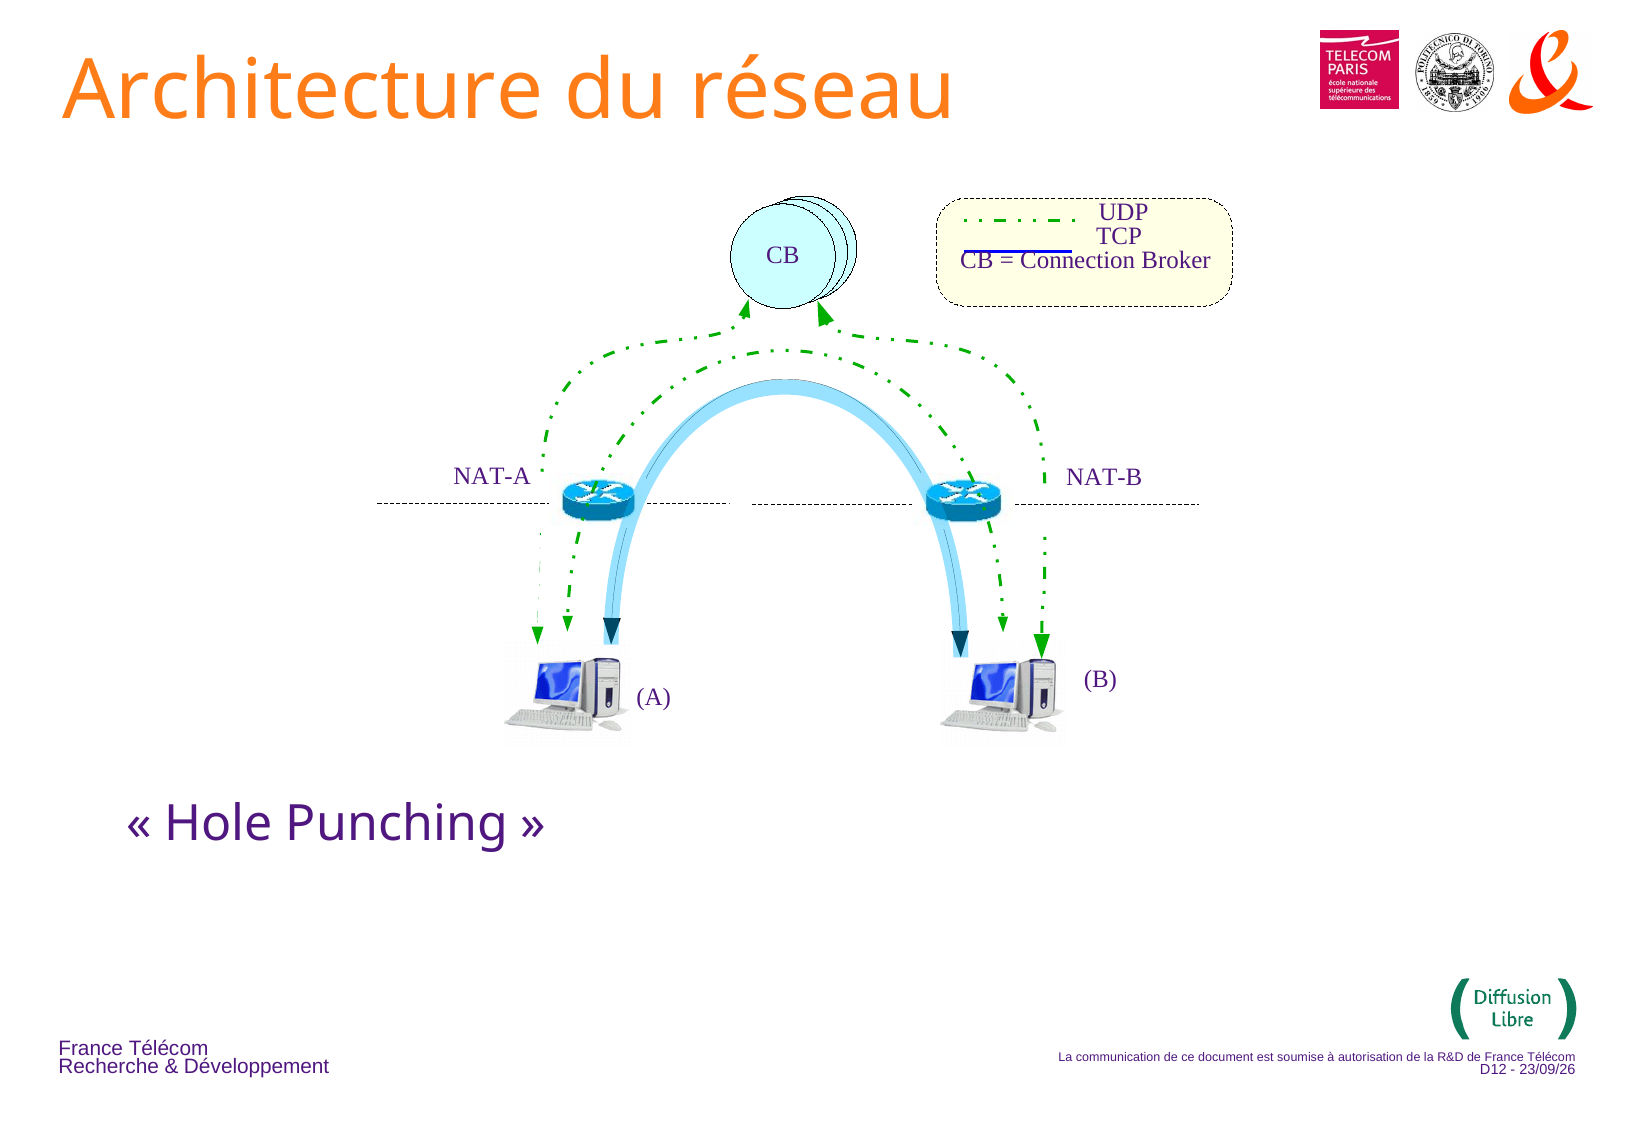

# Architecture du réseau
UDP
TCP
CB = Connection Broker
CB
NAT-A
NAT-B
(B)
(A)
« Hole Punching »